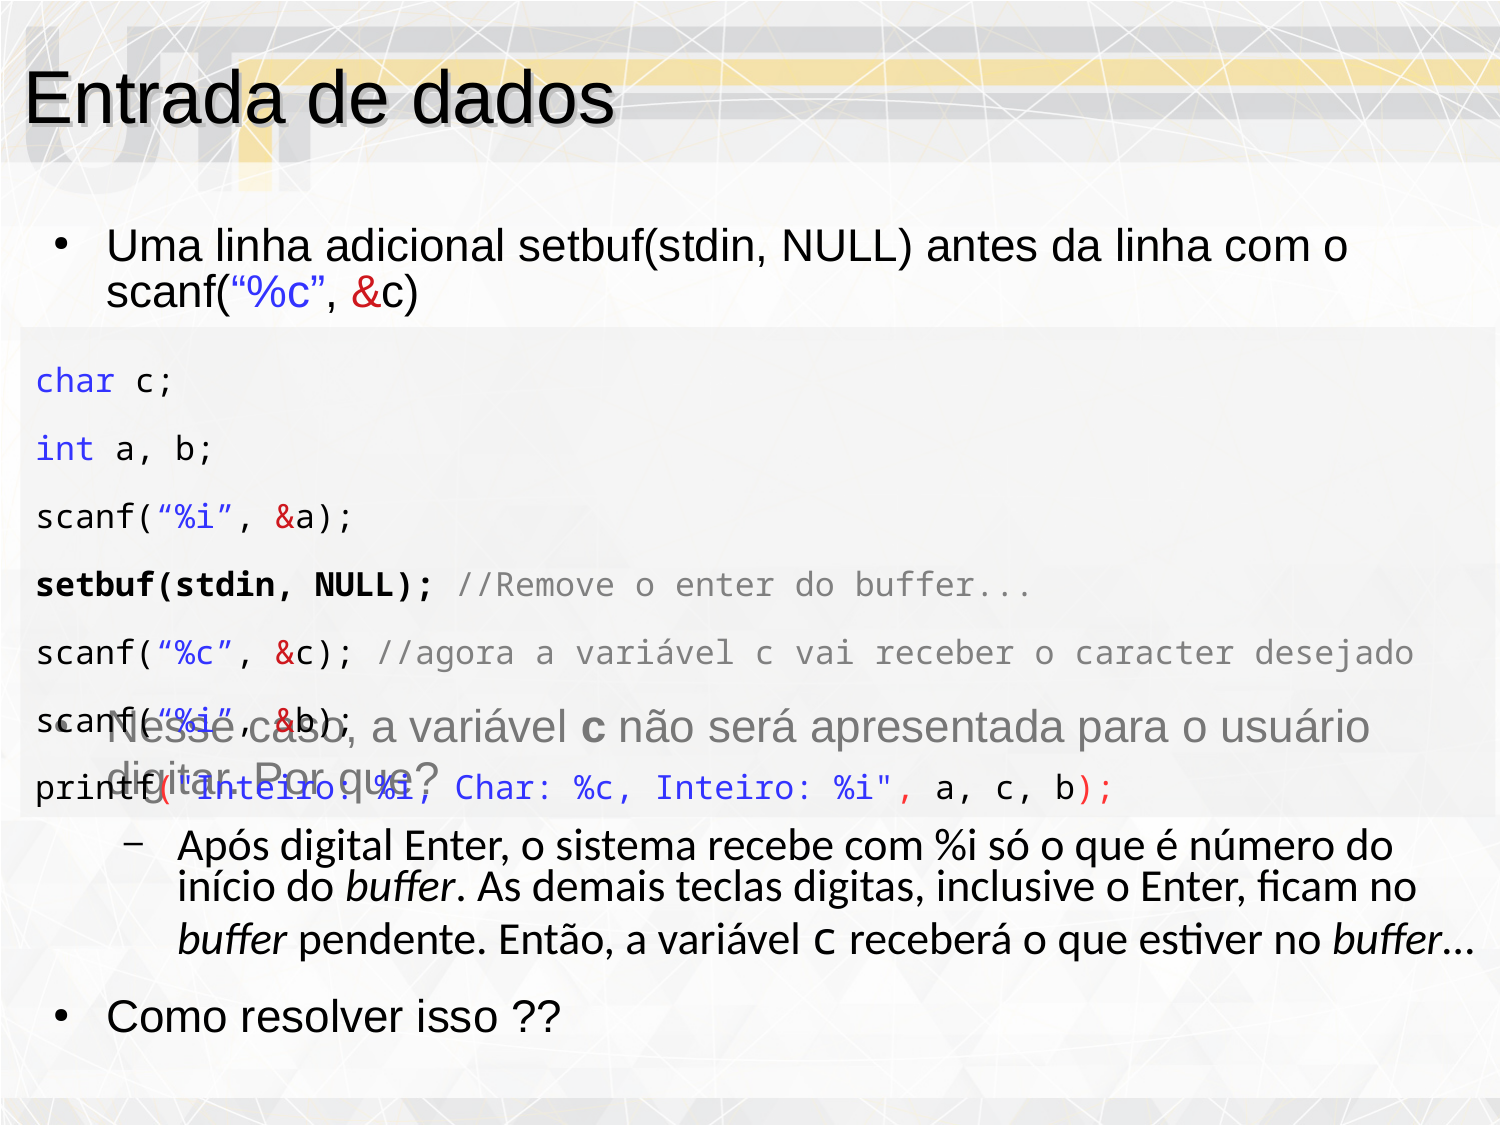

# Entrada de dados
Uma linha adicional setbuf(stdin, NULL) antes da linha com o scanf(“%c”, &c)
Nesse caso, a variável c não será apresentada para o usuário digitar. Por que?
Após digital Enter, o sistema recebe com %i só o que é número do início do buffer. As demais teclas digitas, inclusive o Enter, ficam no buffer pendente. Então, a variável c receberá o que estiver no buffer…
Como resolver isso ??
char c;
int a, b;
scanf(“%i”, &a);
setbuf(stdin, NULL); //Remove o enter do buffer...
scanf(“%c”, &c); //agora a variável c vai receber o caracter desejado
scanf(“%i”, &b);
printf("Inteiro: %i, Char: %c, Inteiro: %i", a, c, b);